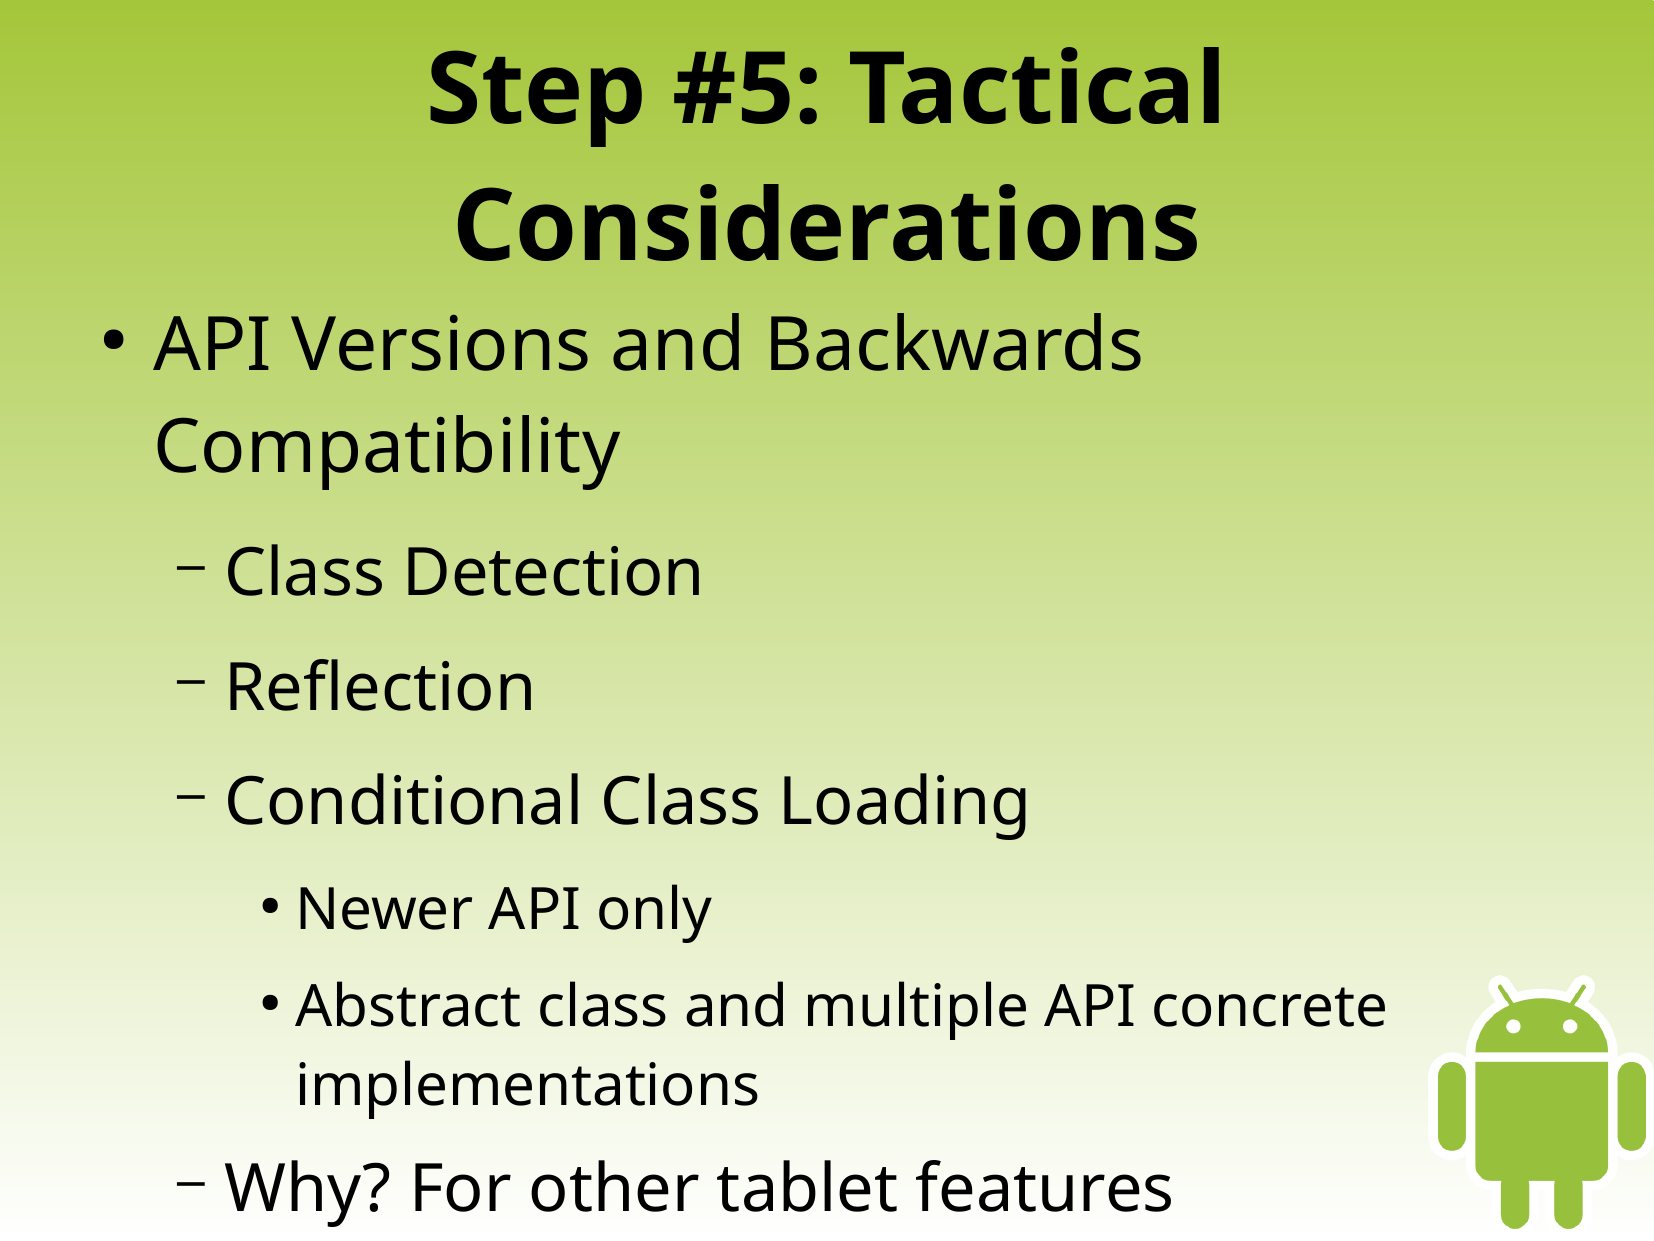

# Step #5: Tactical Considerations
API Versions and Backwards Compatibility
Class Detection
Reflection
Conditional Class Loading
Newer API only
Abstract class and multiple API concrete implementations
Why? For other tablet features
E.g., work with action bar